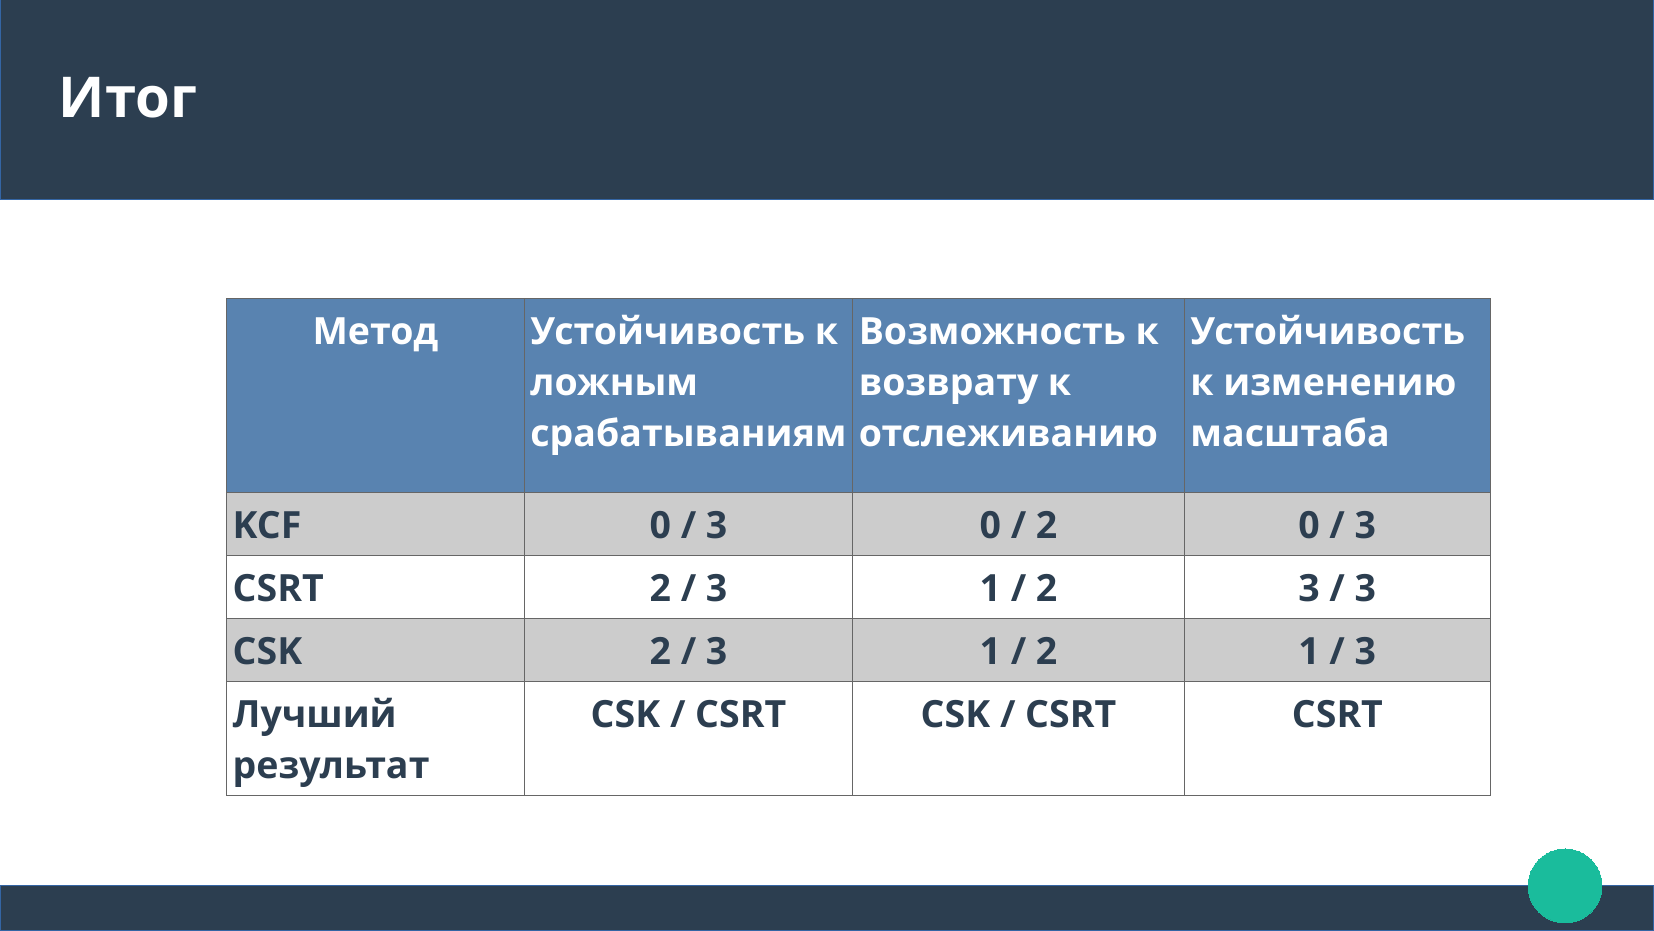

# Итог
| Метод | Устойчивость к ложным срабатываниям | Возможность к возврату к отслеживанию | Устойчивость к изменению масштаба |
| --- | --- | --- | --- |
| KCF | 0 / 3 | 0 / 2 | 0 / 3 |
| CSRT | 2 / 3 | 1 / 2 | 3 / 3 |
| CSK | 2 / 3 | 1 / 2 | 1 / 3 |
| Лучший результат | CSK / CSRT | CSK / CSRT | CSRT |